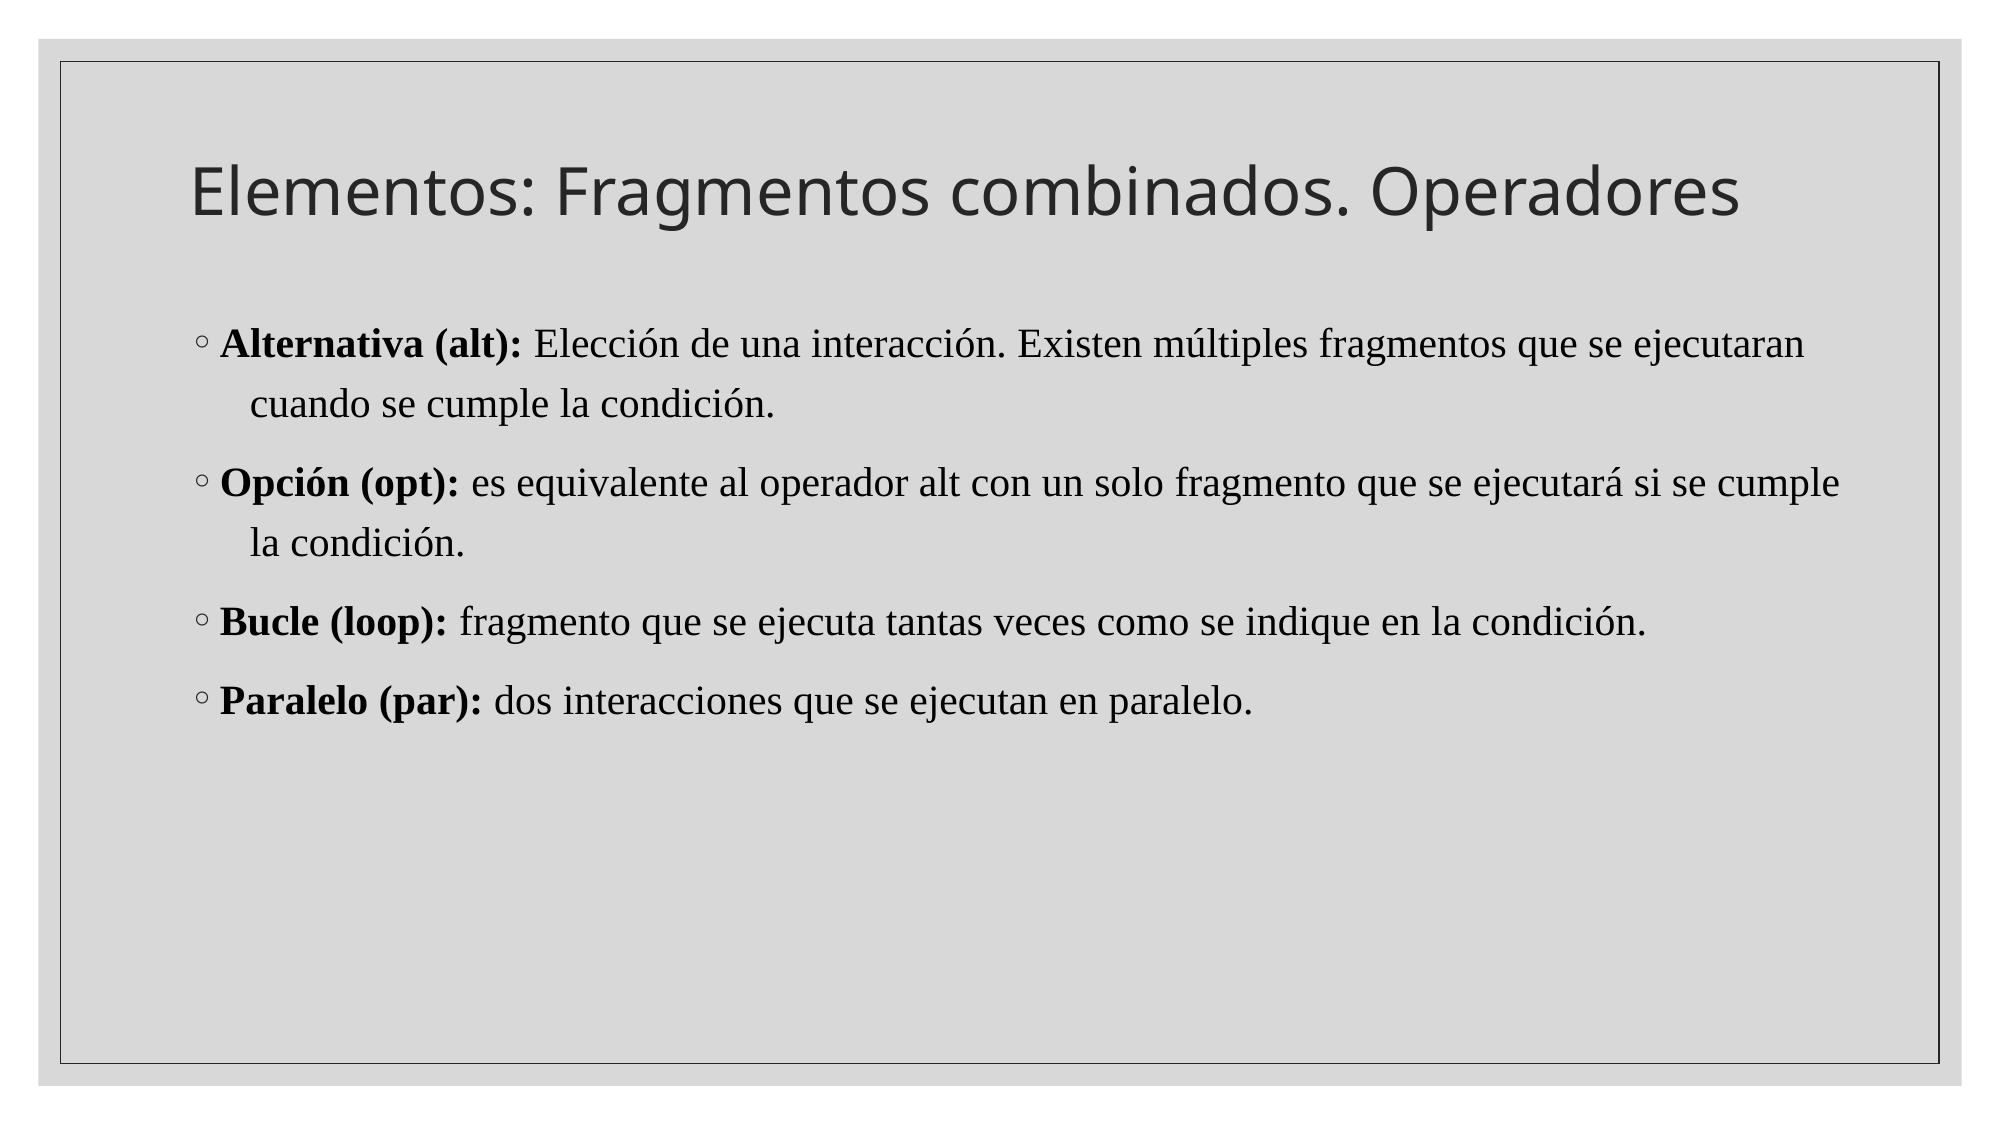

# Elementos: Fragmentos combinados. Operadores
Alternativa (alt): Elección de una interacción. Existen múltiples fragmentos que se ejecutaran cuando se cumple la condición.
Opción (opt): es equivalente al operador alt con un solo fragmento que se ejecutará si se cumple la condición.
Bucle (loop): fragmento que se ejecuta tantas veces como se indique en la condición.
Paralelo (par): dos interacciones que se ejecutan en paralelo.